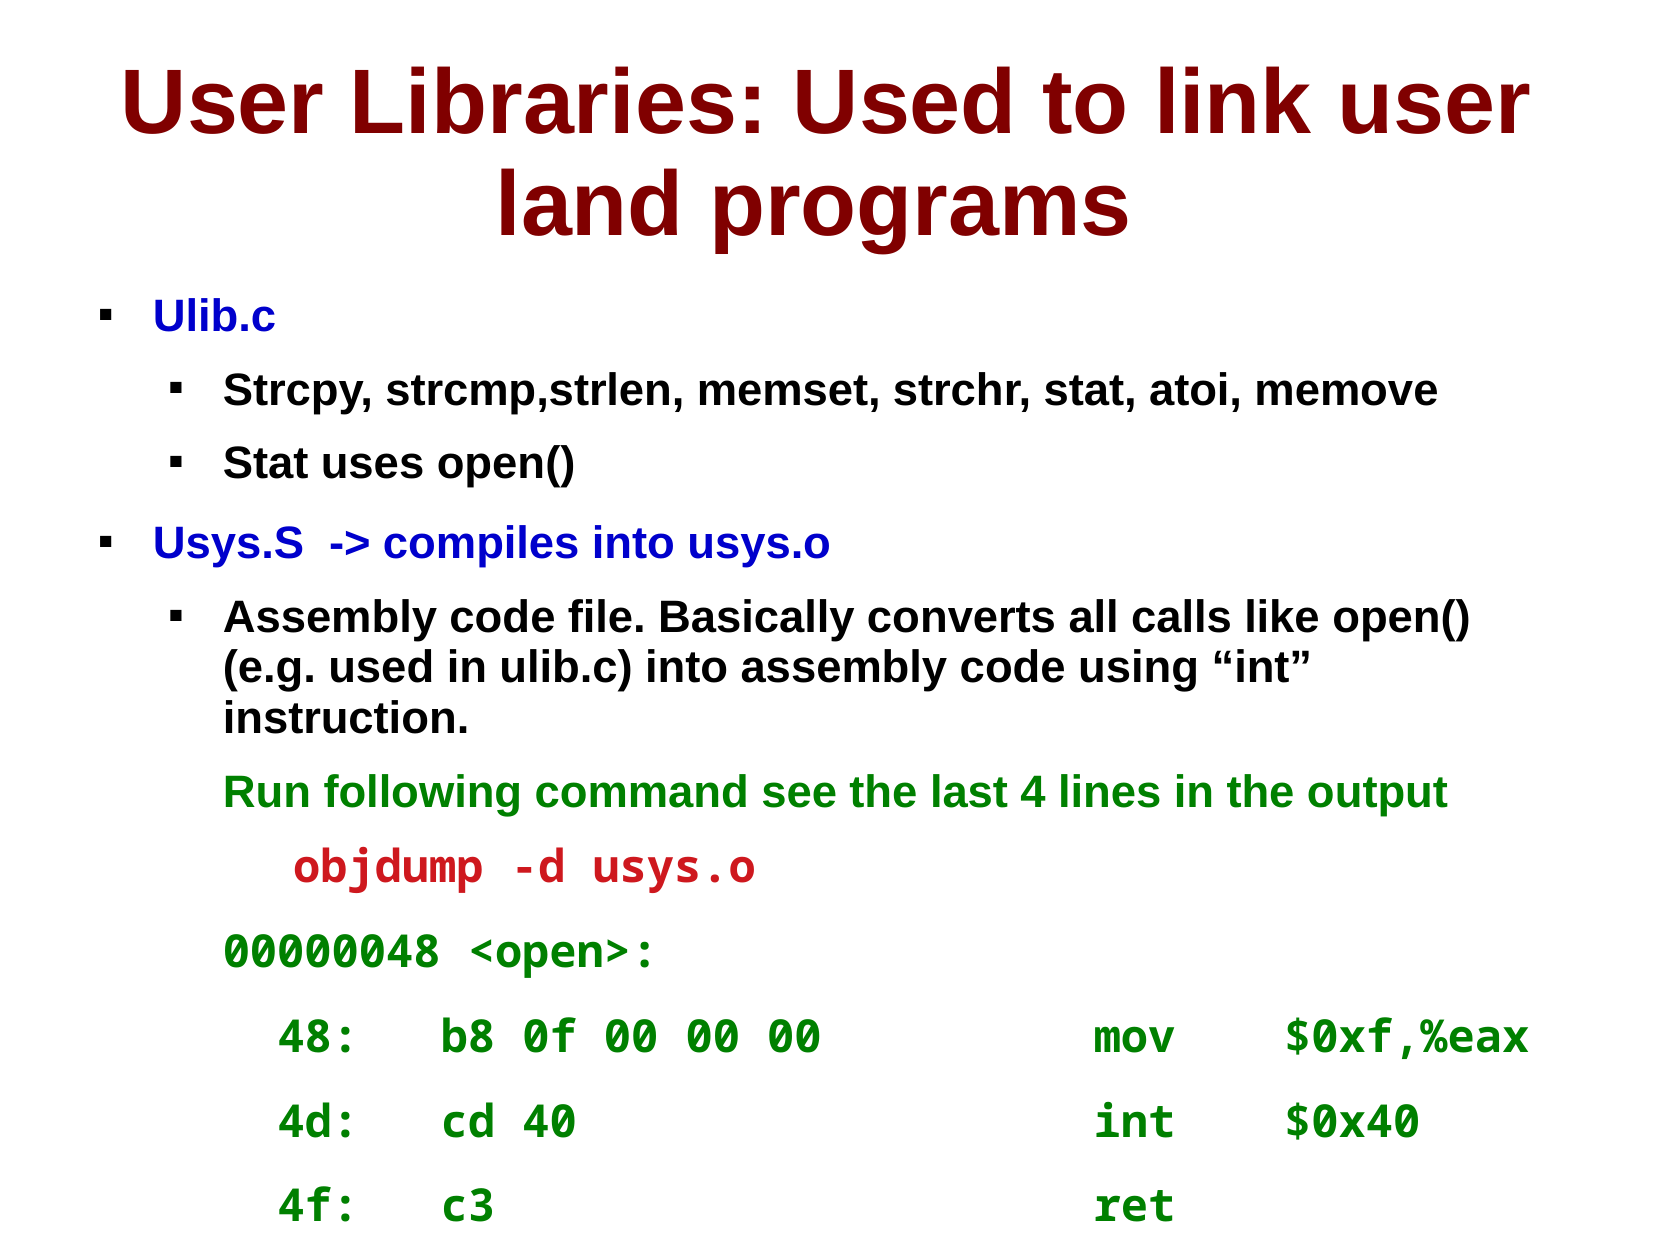

# User Libraries: Used to link user land programs
Ulib.c
Strcpy, strcmp,strlen, memset, strchr, stat, atoi, memove
Stat uses open()
Usys.S -> compiles into usys.o
Assembly code file. Basically converts all calls like open() (e.g. used in ulib.c) into assembly code using “int” instruction.
Run following command see the last 4 lines in the output
objdump -d usys.o
00000048 <open>:
 48: b8 0f 00 00 00 mov $0xf,%eax
 4d: cd 40 int $0x40
 4f: c3 ret